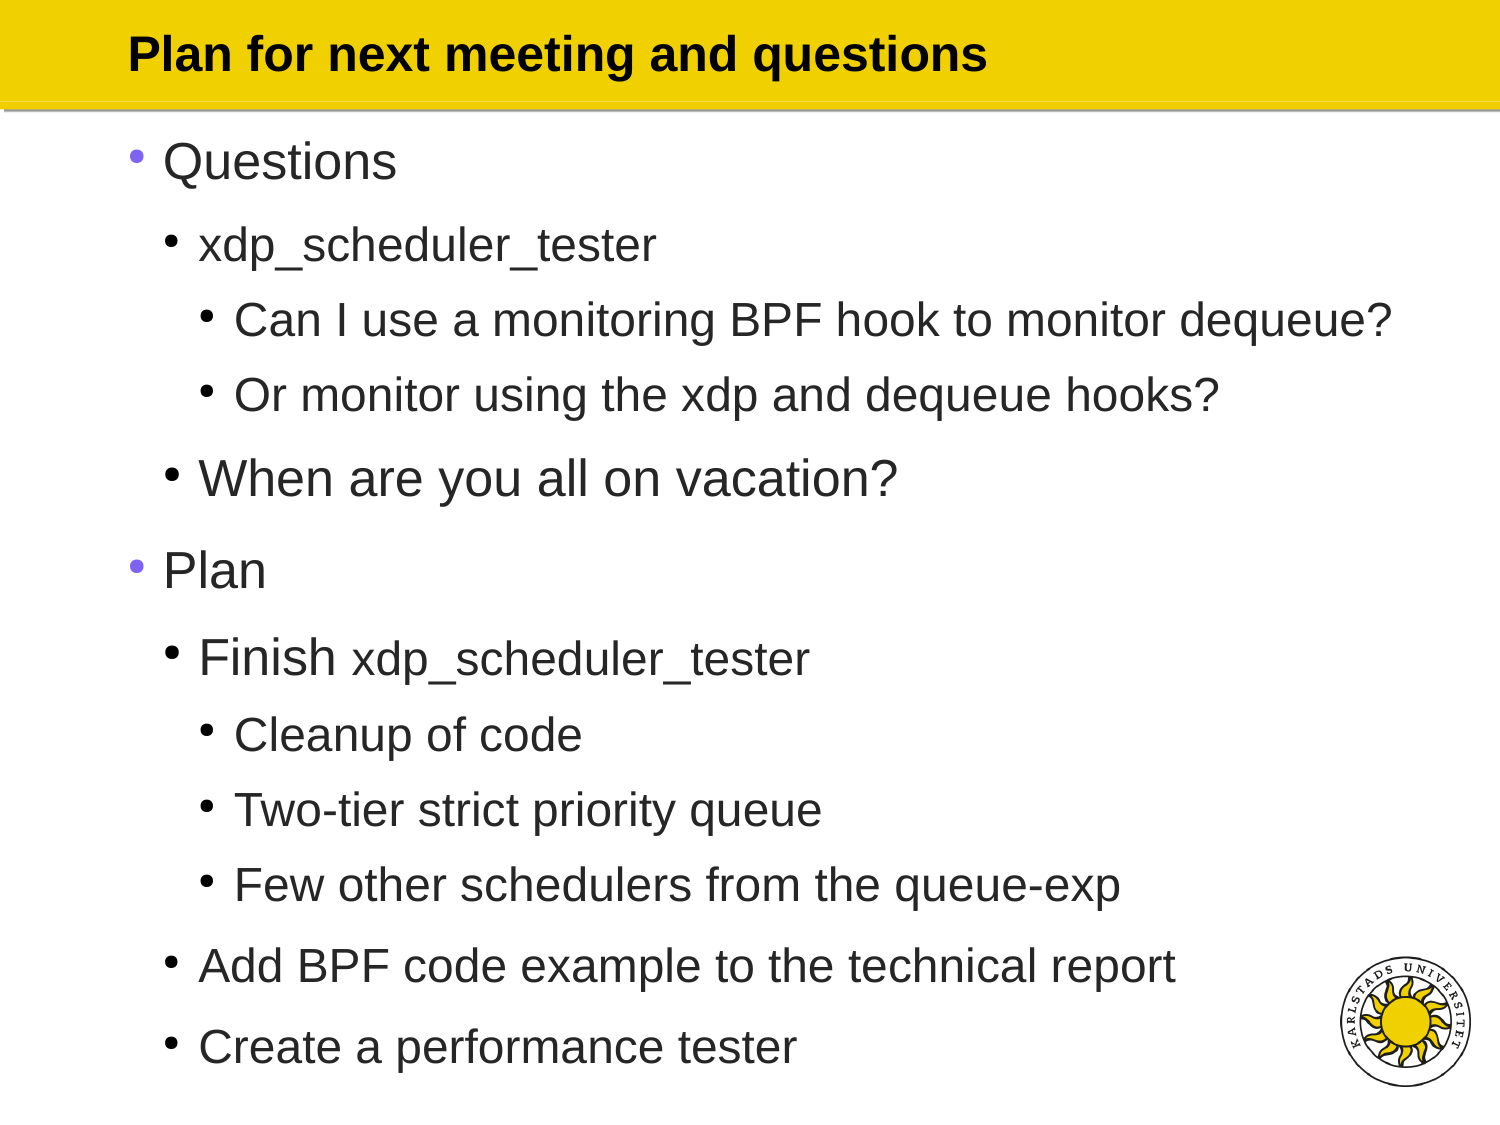

# Plan for next meeting and questions
Questions
xdp_scheduler_tester
Can I use a monitoring BPF hook to monitor dequeue?
Or monitor using the xdp and dequeue hooks?
When are you all on vacation?
Plan
Finish xdp_scheduler_tester
Cleanup of code
Two-tier strict priority queue
Few other schedulers from the queue-exp
Add BPF code example to the technical report
Create a performance tester